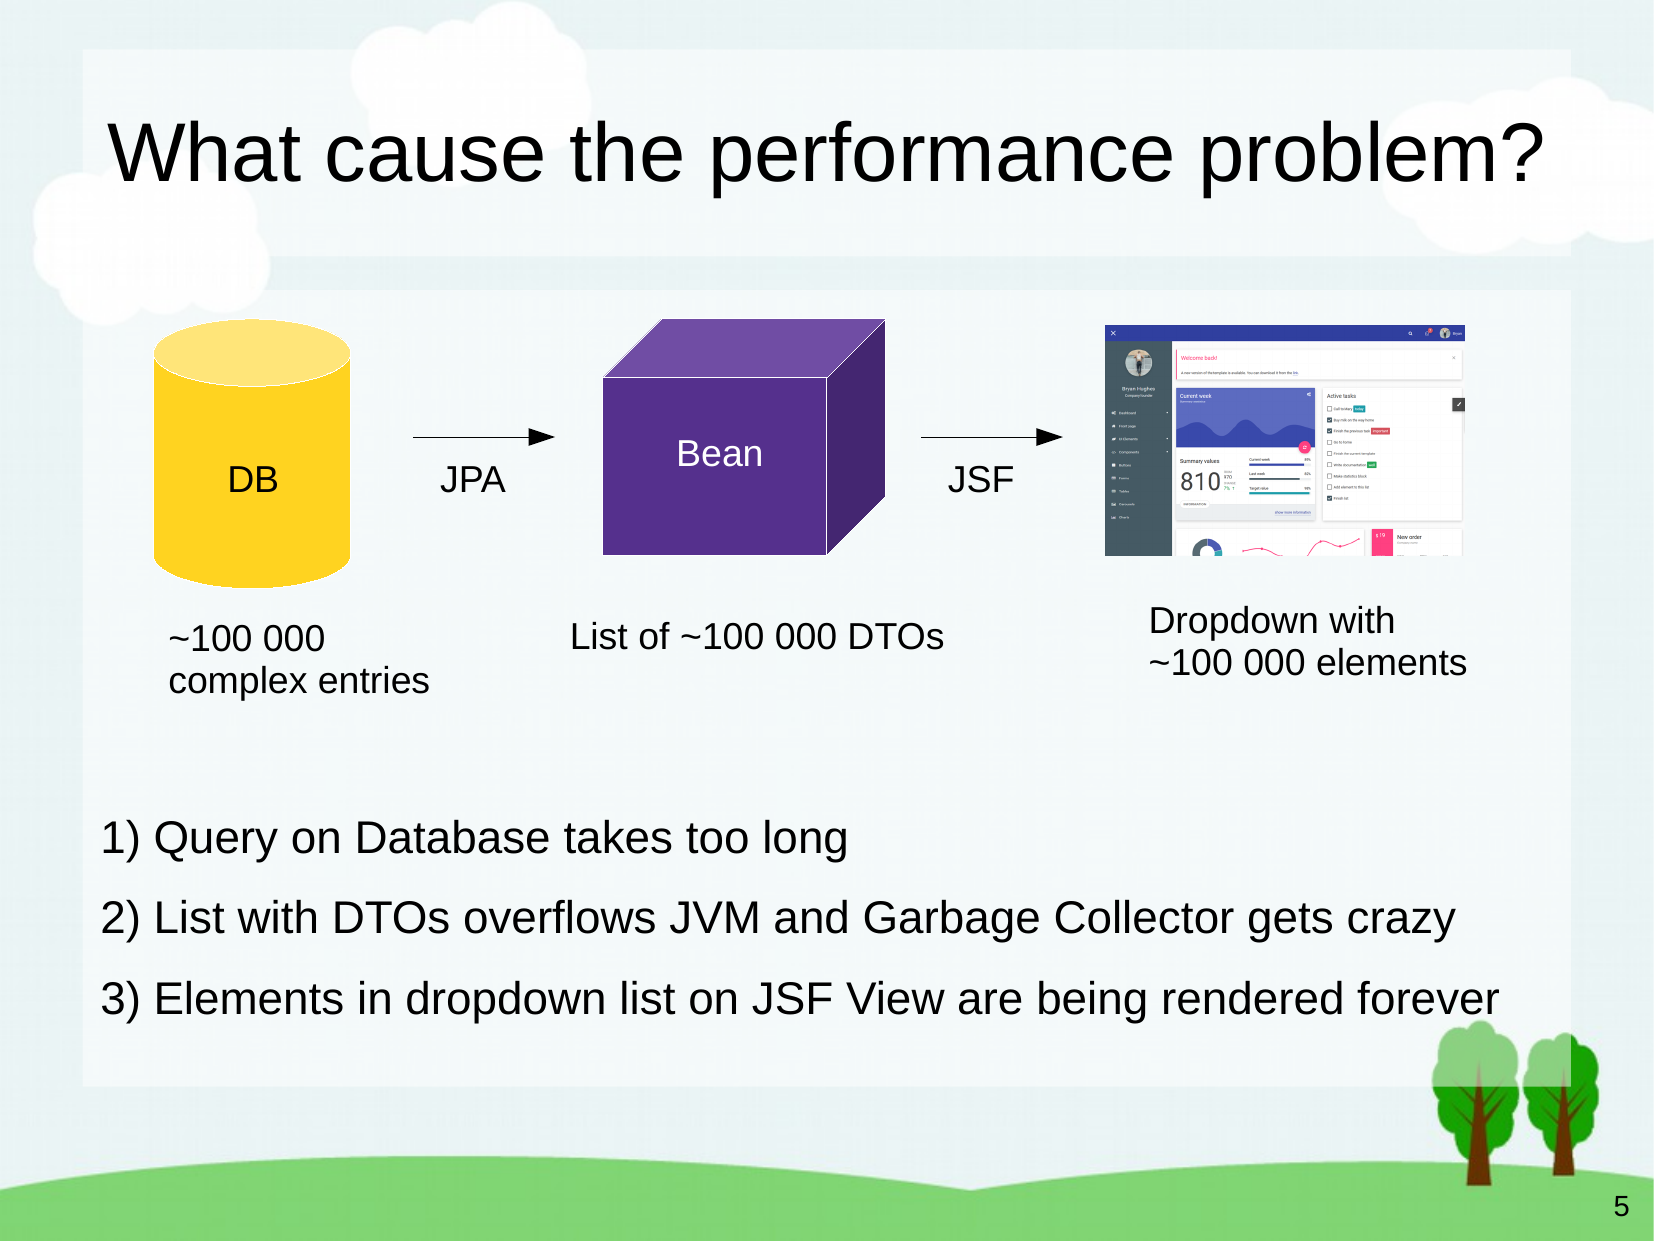

# What cause the performance problem?
Query on Database takes too long
List with DTOs overflows JVM and Garbage Collector gets crazy
Elements in dropdown list on JSF View are being rendered forever
Bean
DB
JPA
JSF
Dropdown with
~100 000 elements
List of ~100 000 DTOs
~100 000
complex entries
5